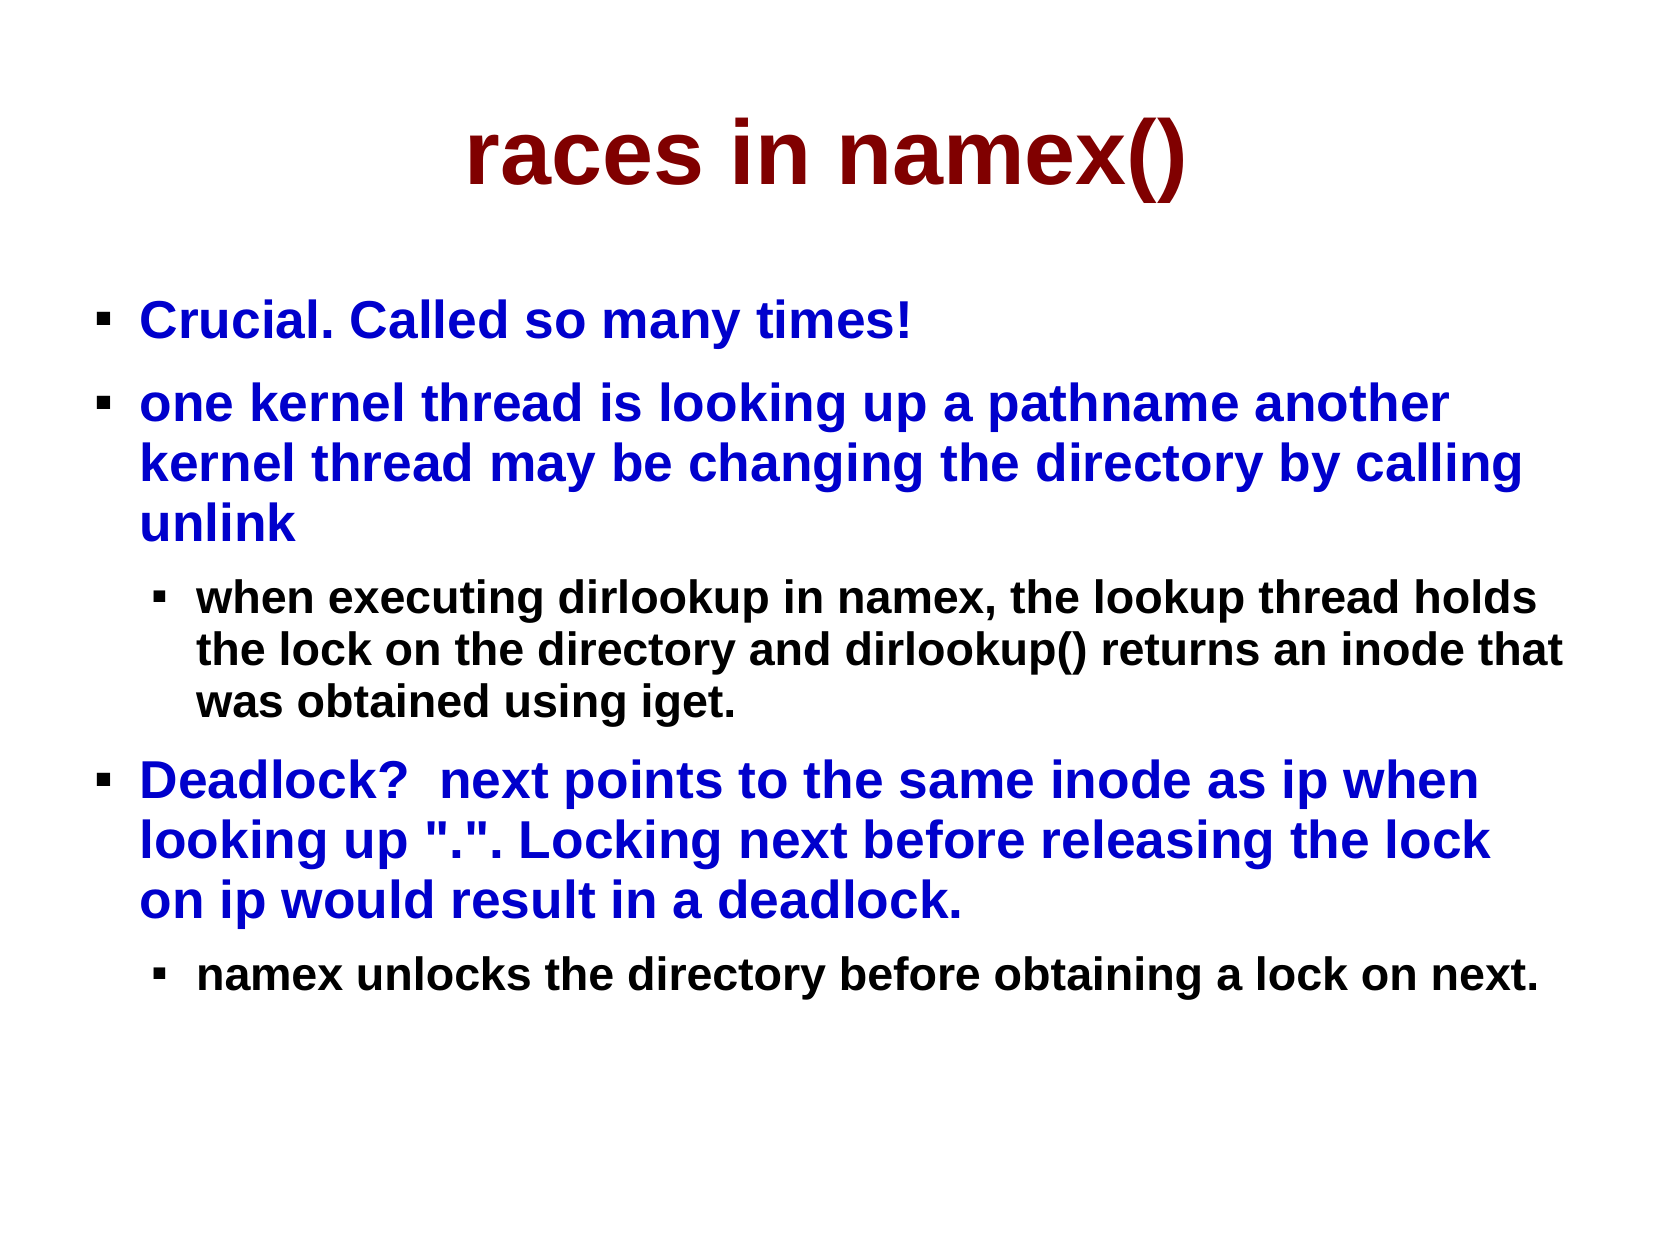

# races in namex()
Crucial. Called so many times!
one kernel thread is looking up a pathname another kernel thread may be changing the directory by calling unlink
when executing dirlookup in namex, the lookup thread holds the lock on the directory and dirlookup() returns an inode that was obtained using iget.
Deadlock? next points to the same inode as ip when looking up ".". Locking next before releasing the lock on ip would result in a deadlock.
namex unlocks the directory before obtaining a lock on next.